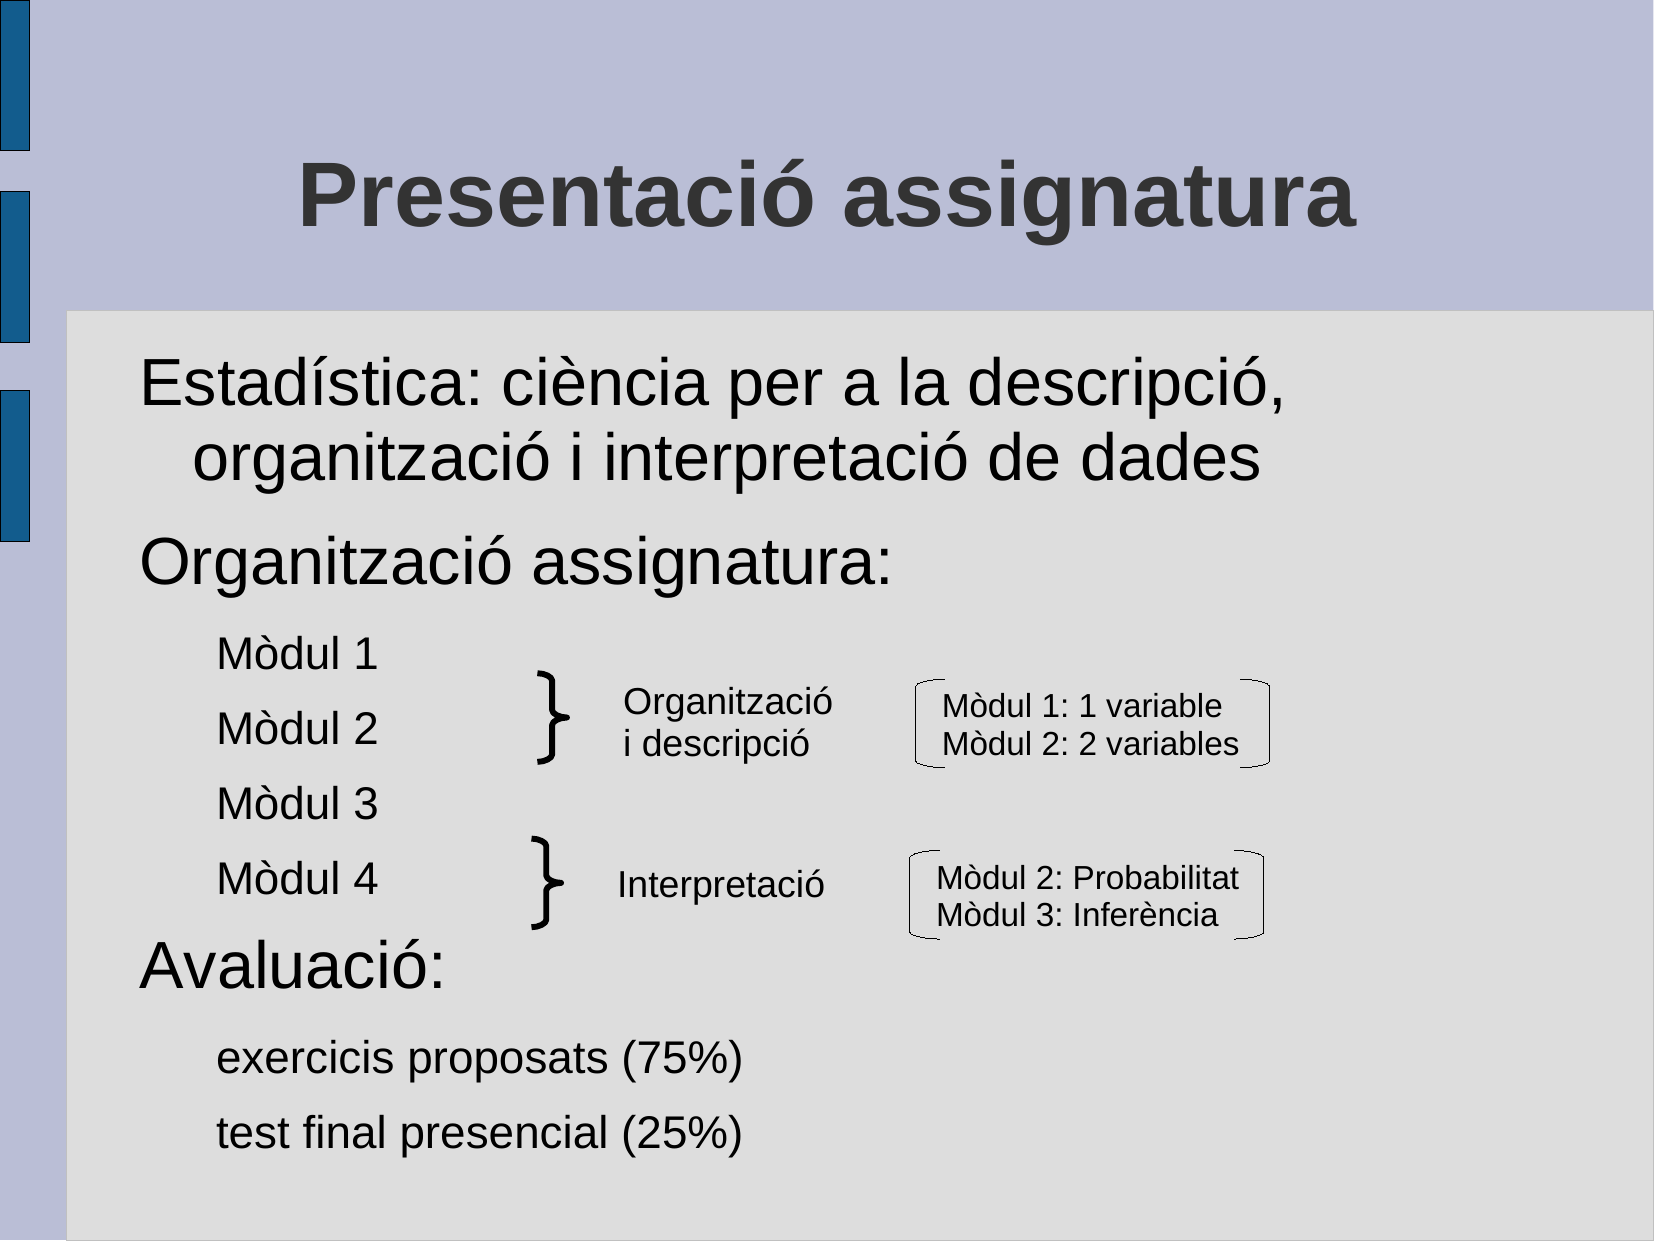

# Presentació assignatura
Estadística: ciència per a la descripció, organització i interpretació de dades
Organització assignatura:
Mòdul 1
Mòdul 2
Mòdul 3
Mòdul 4
Avaluació:
exercicis proposats (75%)
test final presencial (25%)
Organització i descripció
Mòdul 1: 1 variable
Mòdul 2: 2 variables
Mòdul 2: Probabilitat
Mòdul 3: Inferència
Interpretació